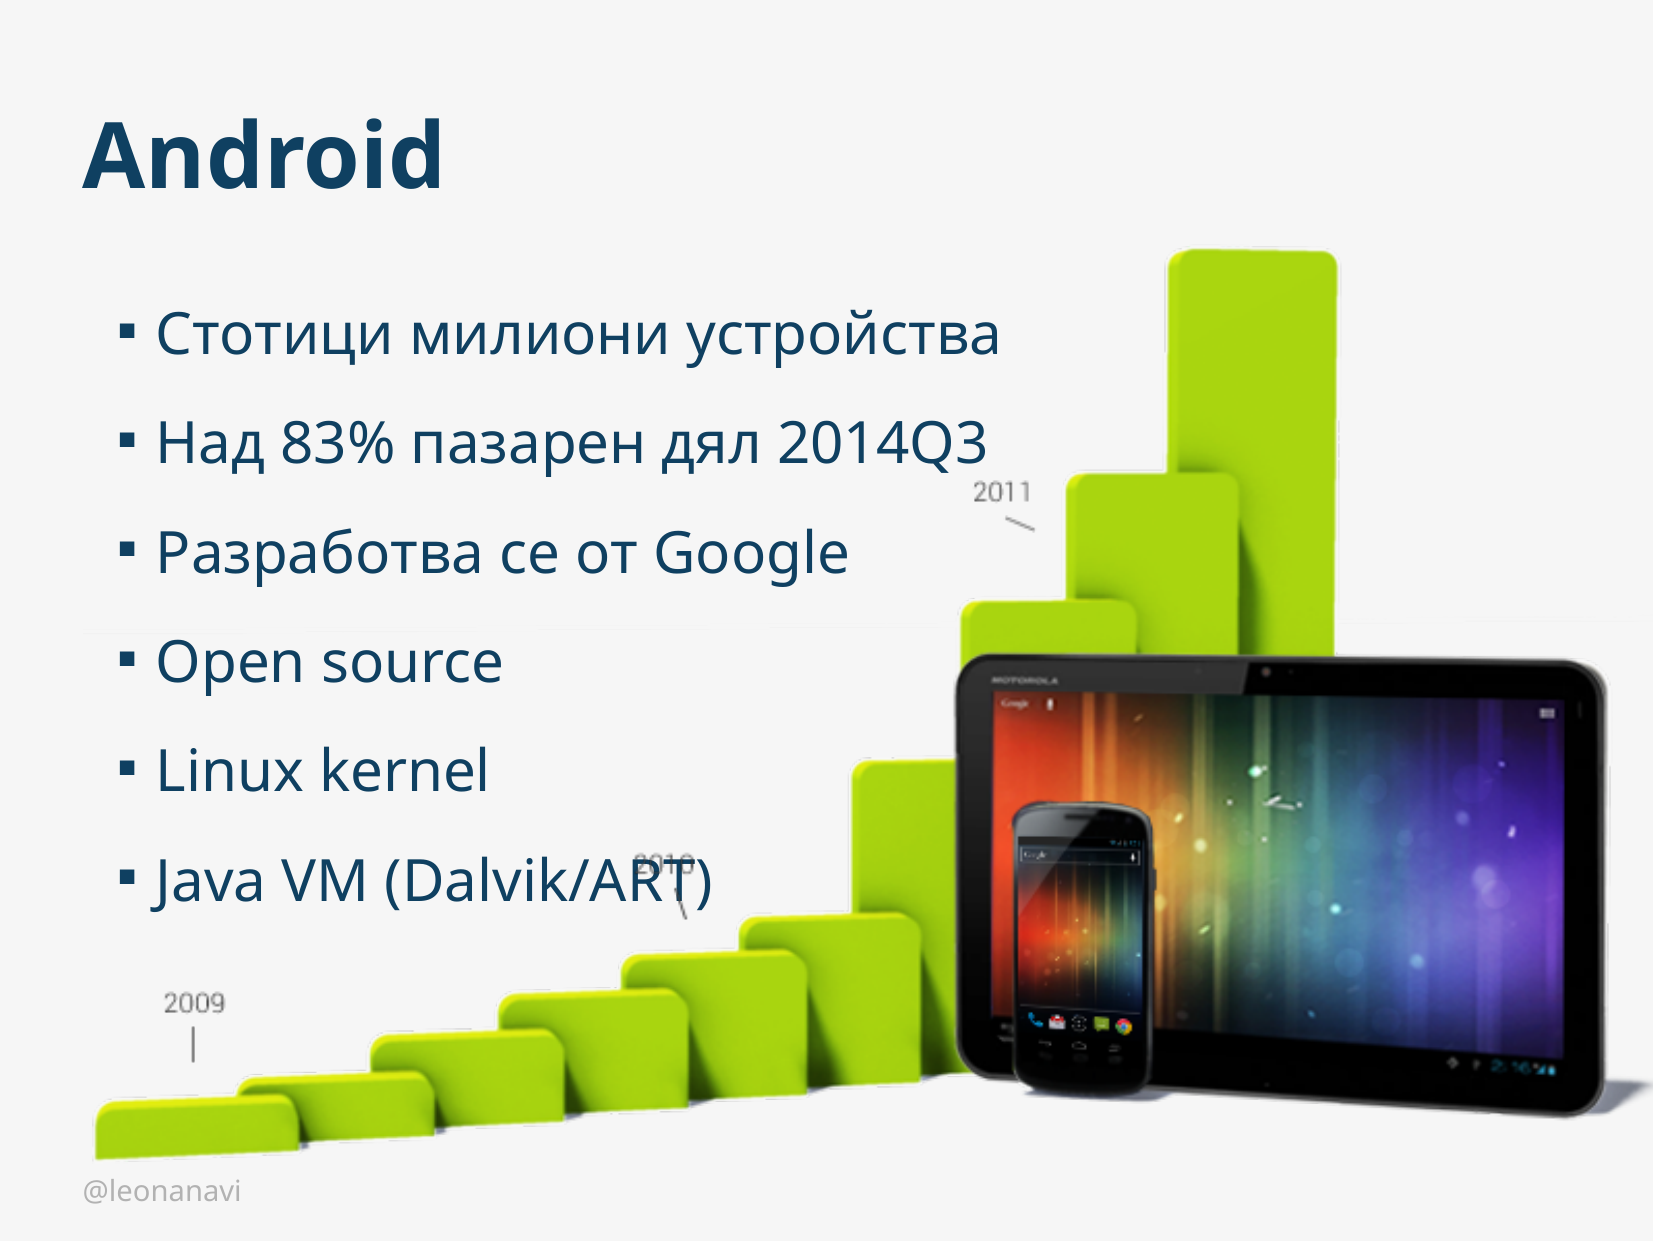

# Android
Стотици милиони устройства
Над 83% пазарен дял 2014Q3
Разработва се от Google
Open source
Linux kernel
Java VM (Dalvik/ART)